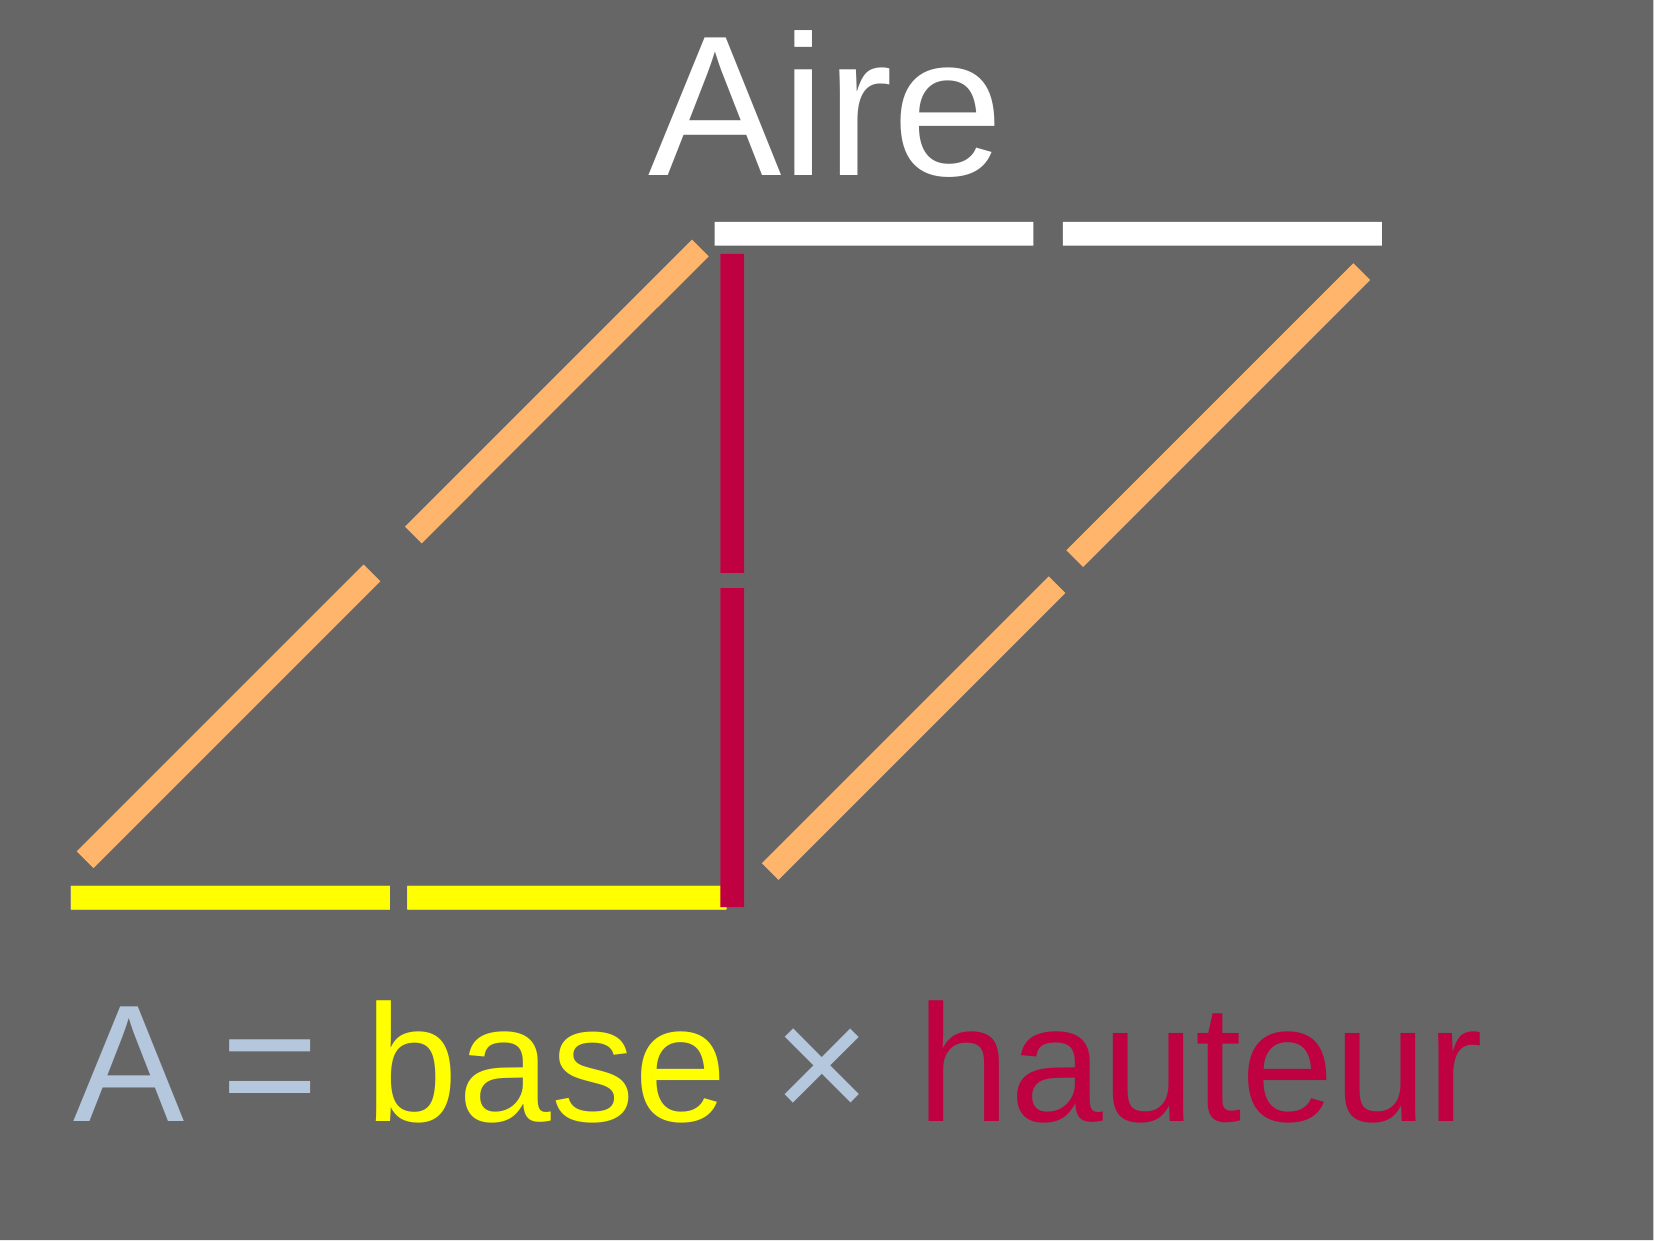

# Aire
A = base × hauteur